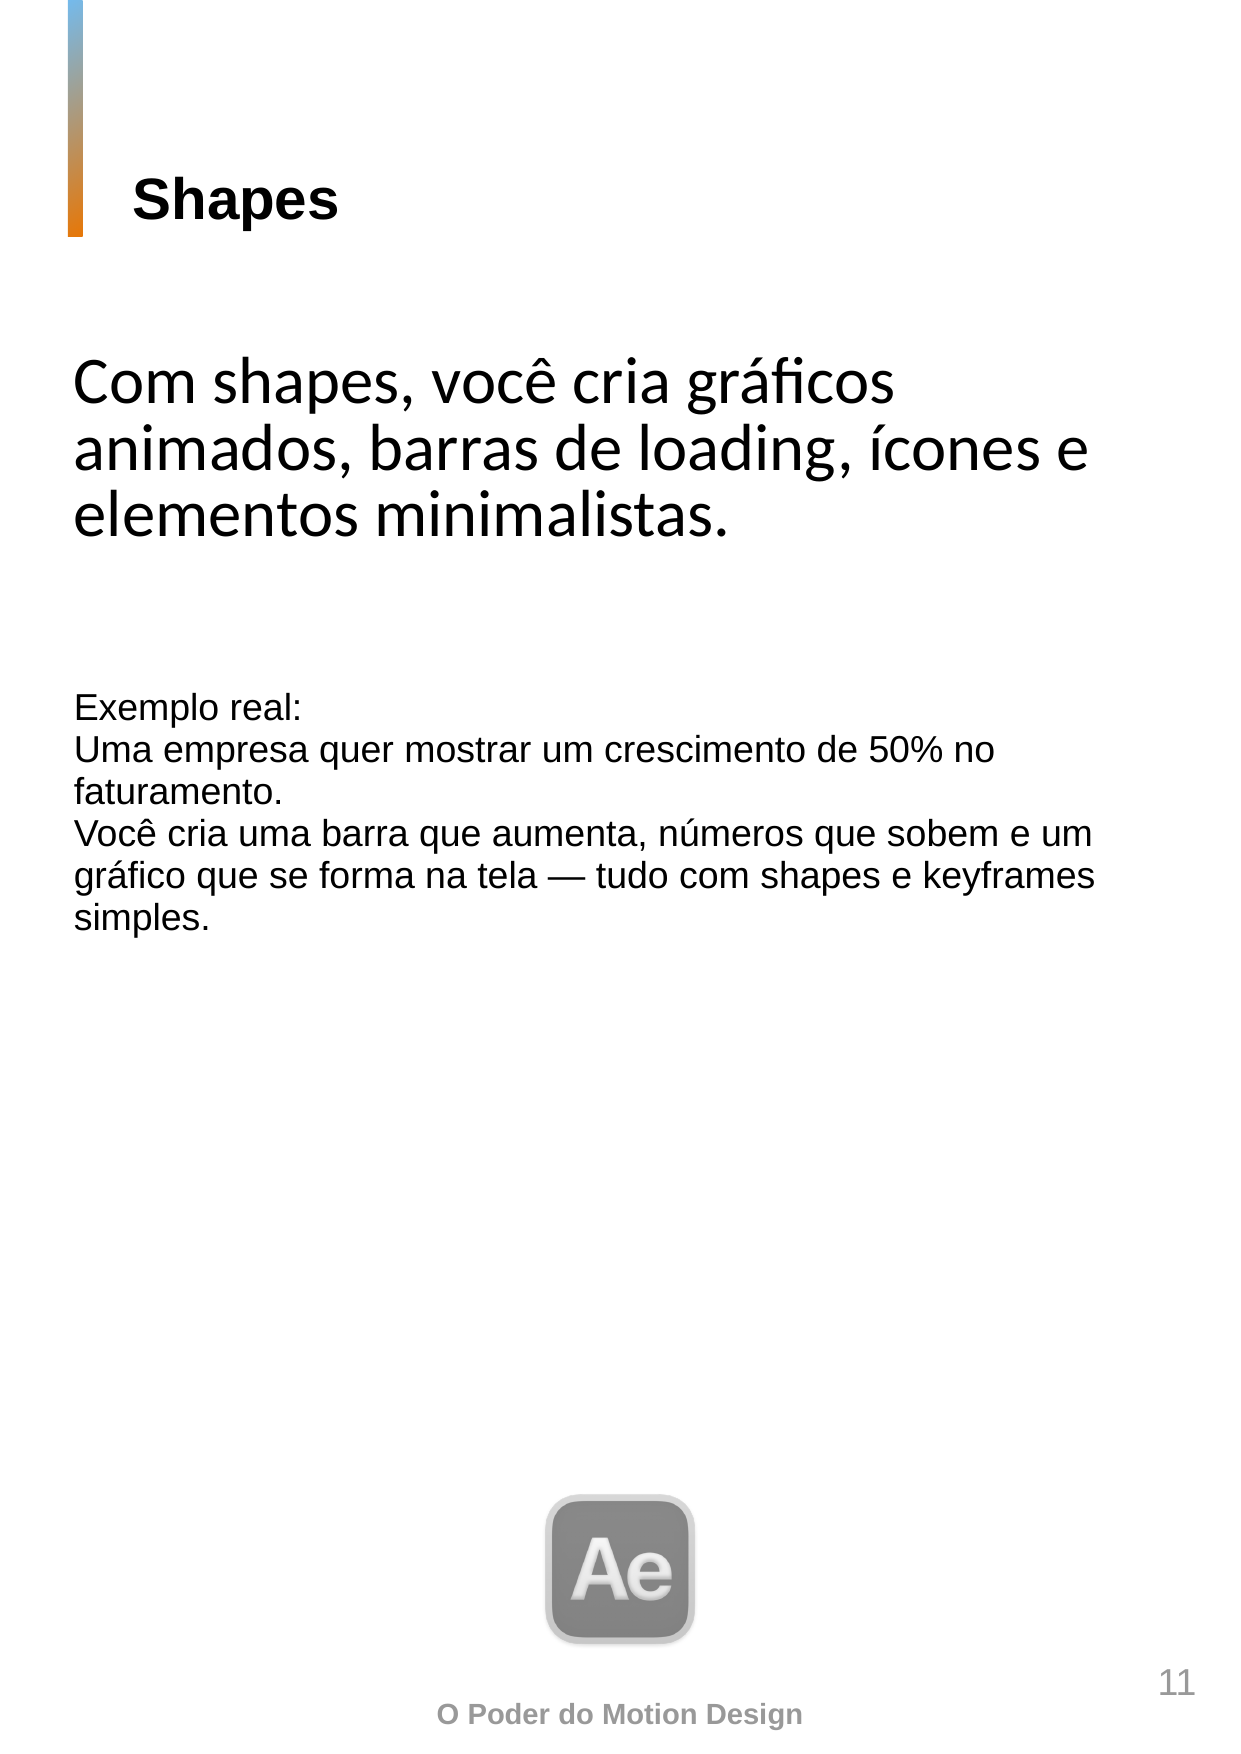

Shapes
Com shapes, você cria gráficos animados, barras de loading, ícones e elementos minimalistas.
Exemplo real:
Uma empresa quer mostrar um crescimento de 50% no faturamento.
Você cria uma barra que aumenta, números que sobem e um gráfico que se forma na tela — tudo com shapes e keyframes simples.
11
O Poder do Motion Design